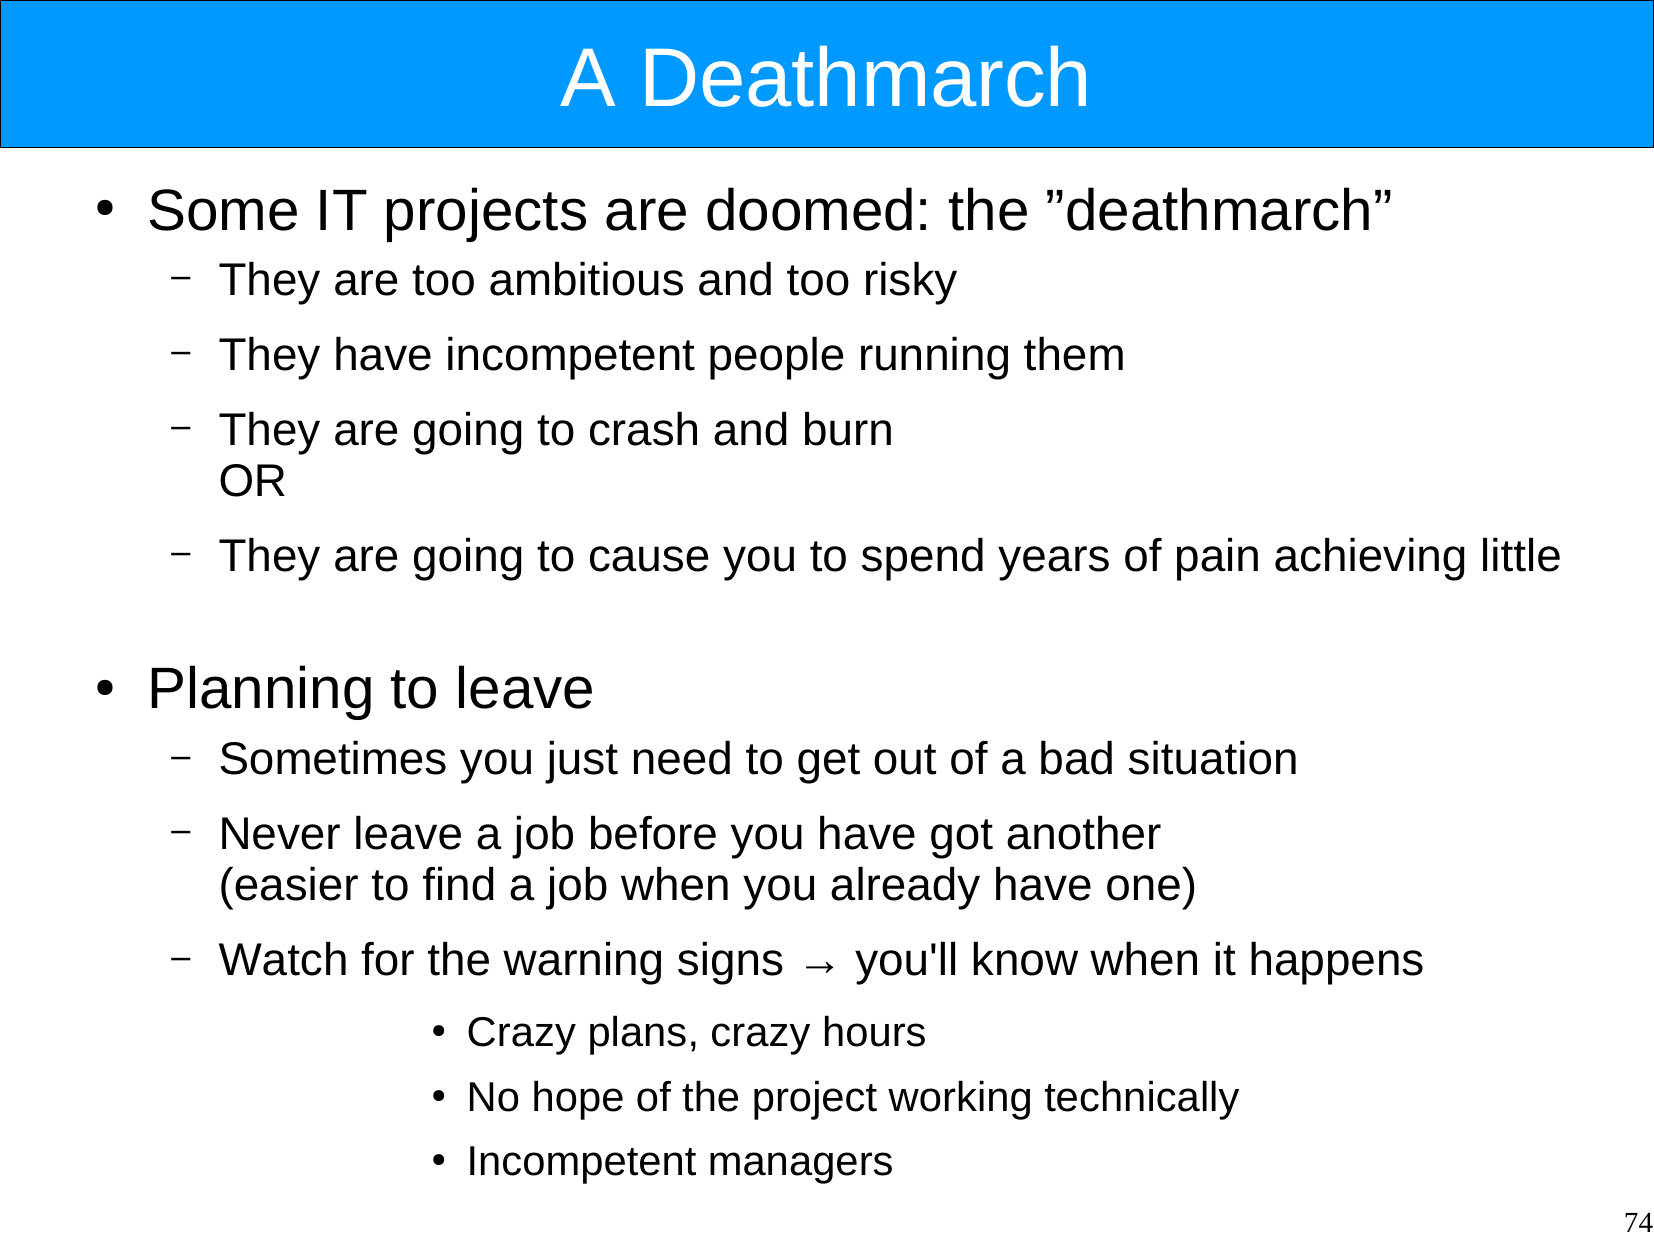

# A Deathmarch
Some IT projects are doomed: the ”deathmarch”
They are too ambitious and too risky
They have incompetent people running them
They are going to crash and burn
OR
They are going to cause you to spend years of pain achieving little
Planning to leave
Sometimes you just need to get out of a bad situation
Never leave a job before you have got another
(easier to find a job when you already have one)
Watch for the warning signs → you'll know when it happens
Crazy plans, crazy hours
No hope of the project working technically
Incompetent managers
74